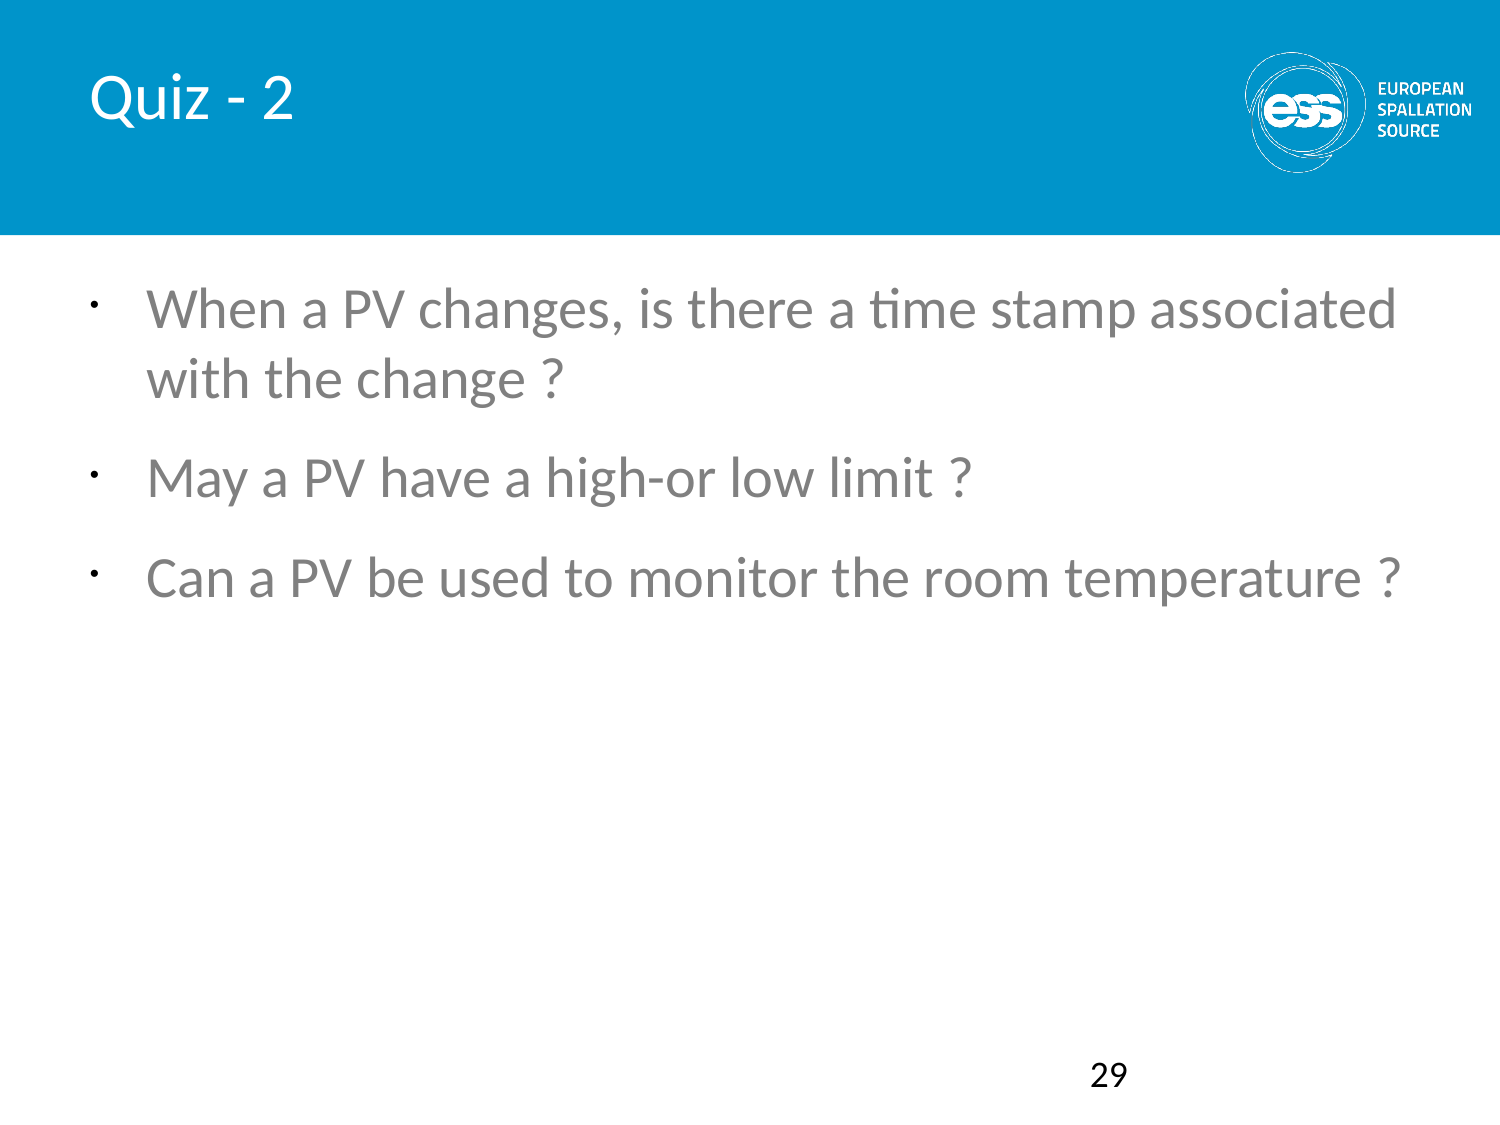

# Quiz - 2
When a PV changes, is there a time stamp associated with the change ?
May a PV have a high-or low limit ?
Can a PV be used to monitor the room temperature ?